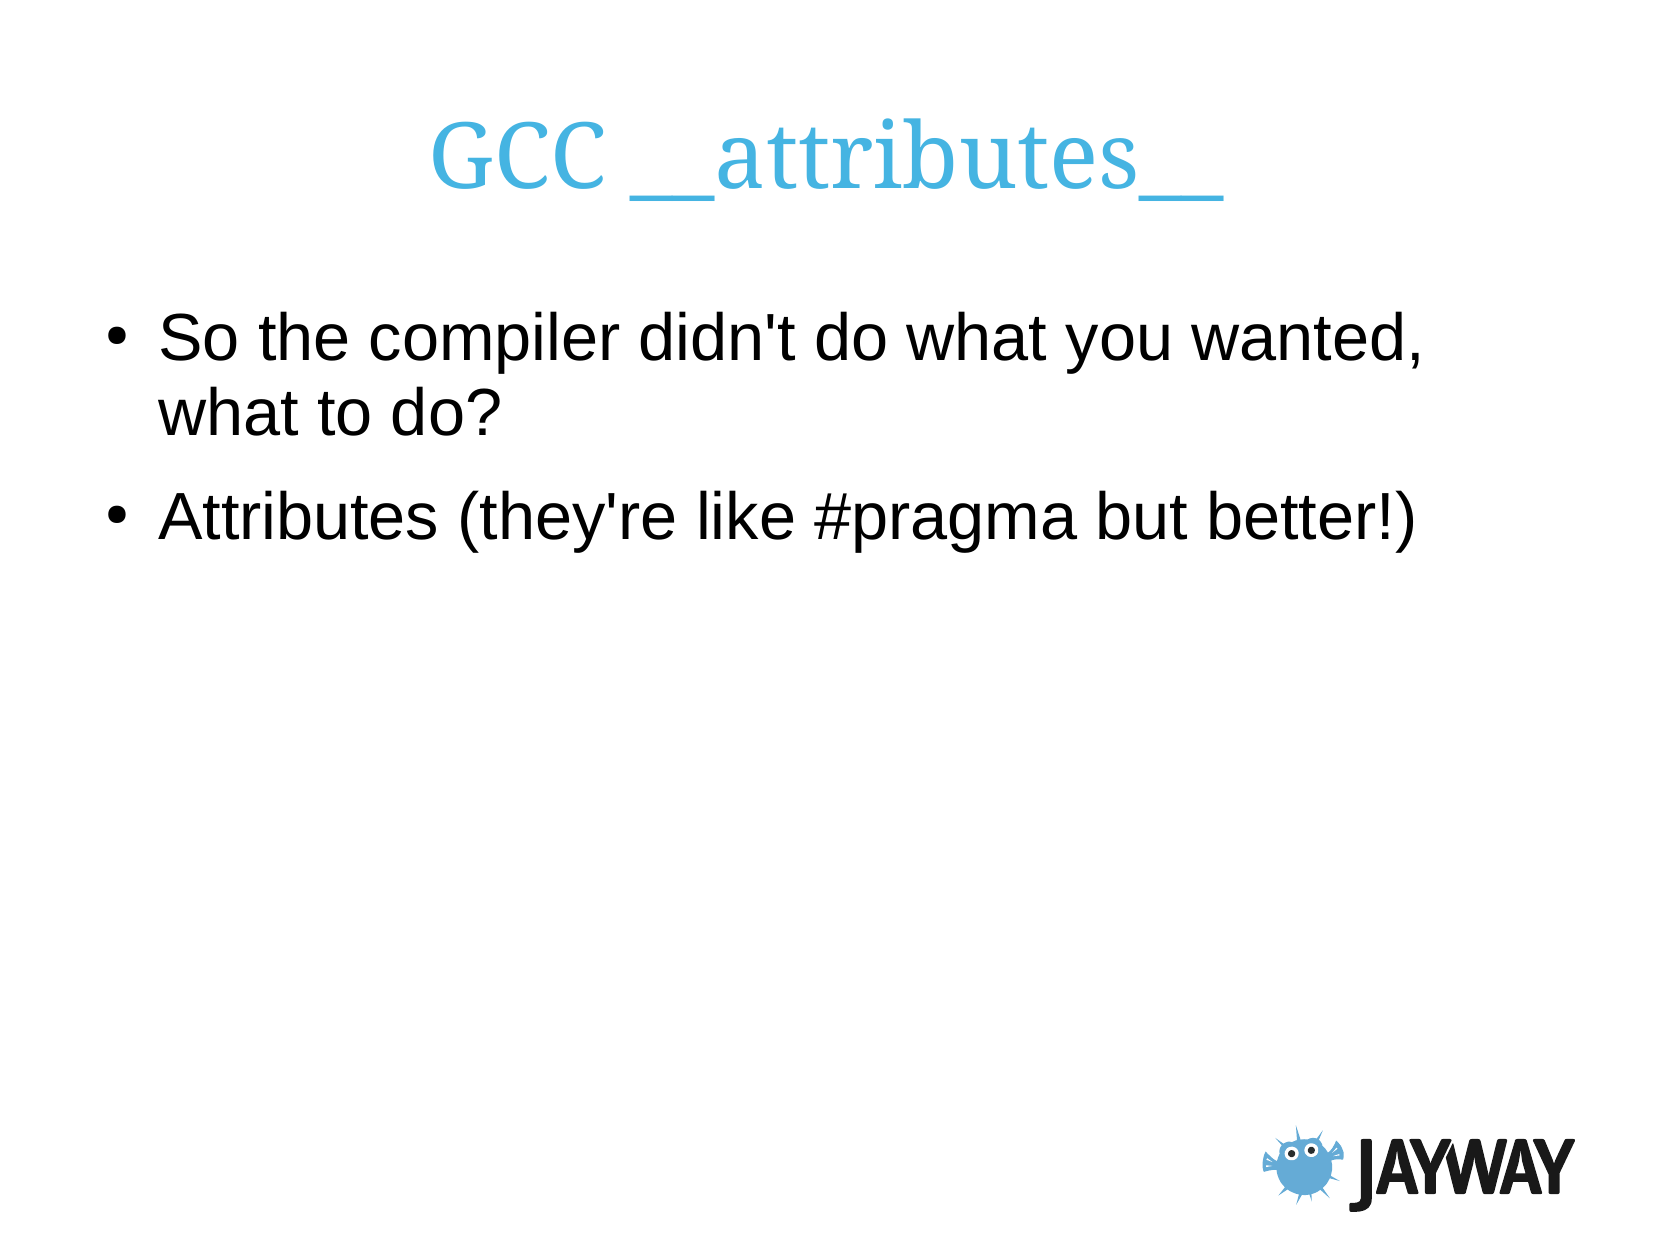

# GCC __attributes__
So the compiler didn't do what you wanted, what to do?
Attributes (they're like #pragma but better!)